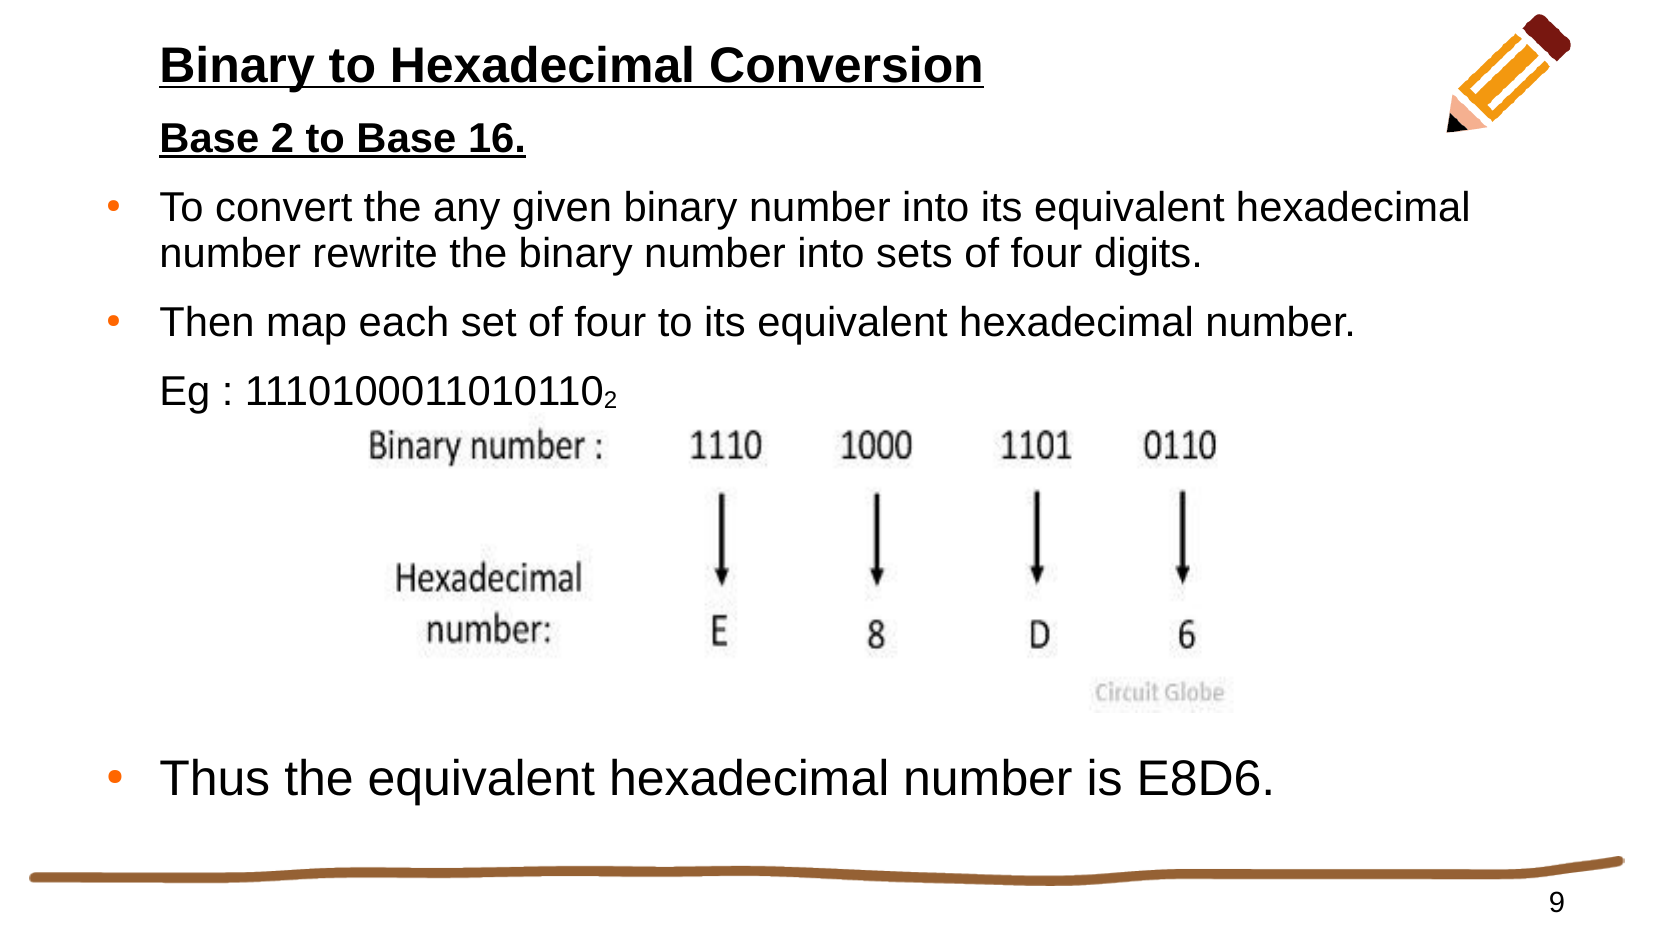

# Binary to Hexadecimal Conversion
Base 2 to Base 16.
To convert the any given binary number into its equivalent hexadecimal number rewrite the binary number into sets of four digits.
Then map each set of four to its equivalent hexadecimal number.
Eg : 11101000110101102
Thus the equivalent hexadecimal number is E8D6.
9